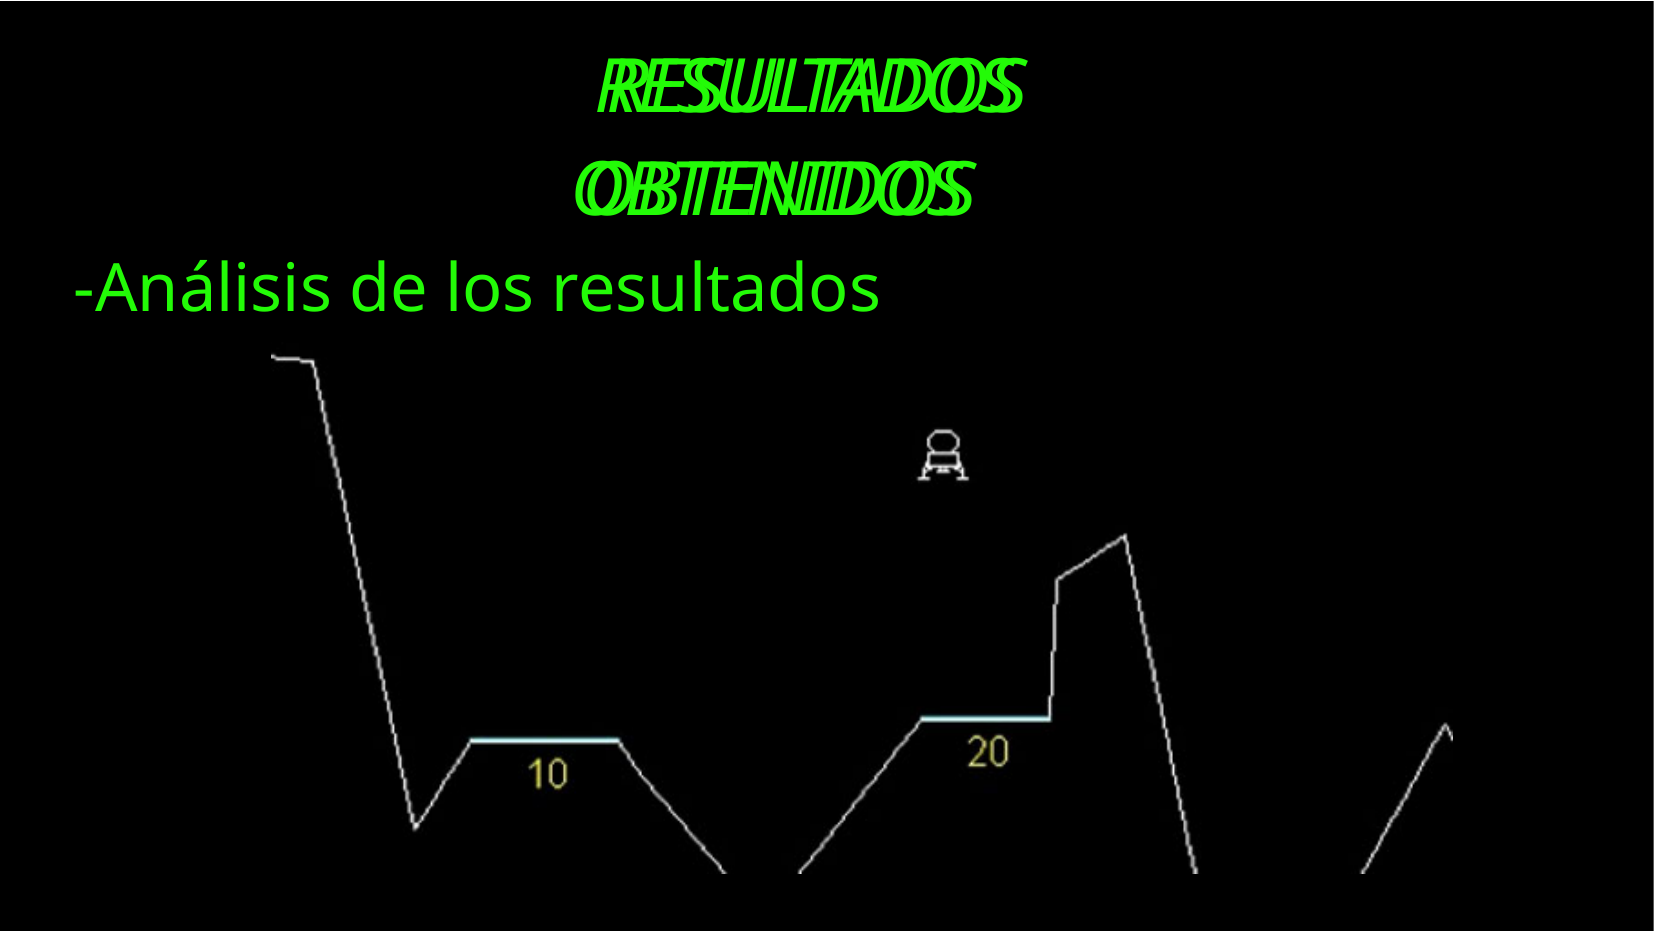

RESULTADOS
OBTENIDOS
	RESULTADOS
OBTENIDOS
-Análisis de los resultados